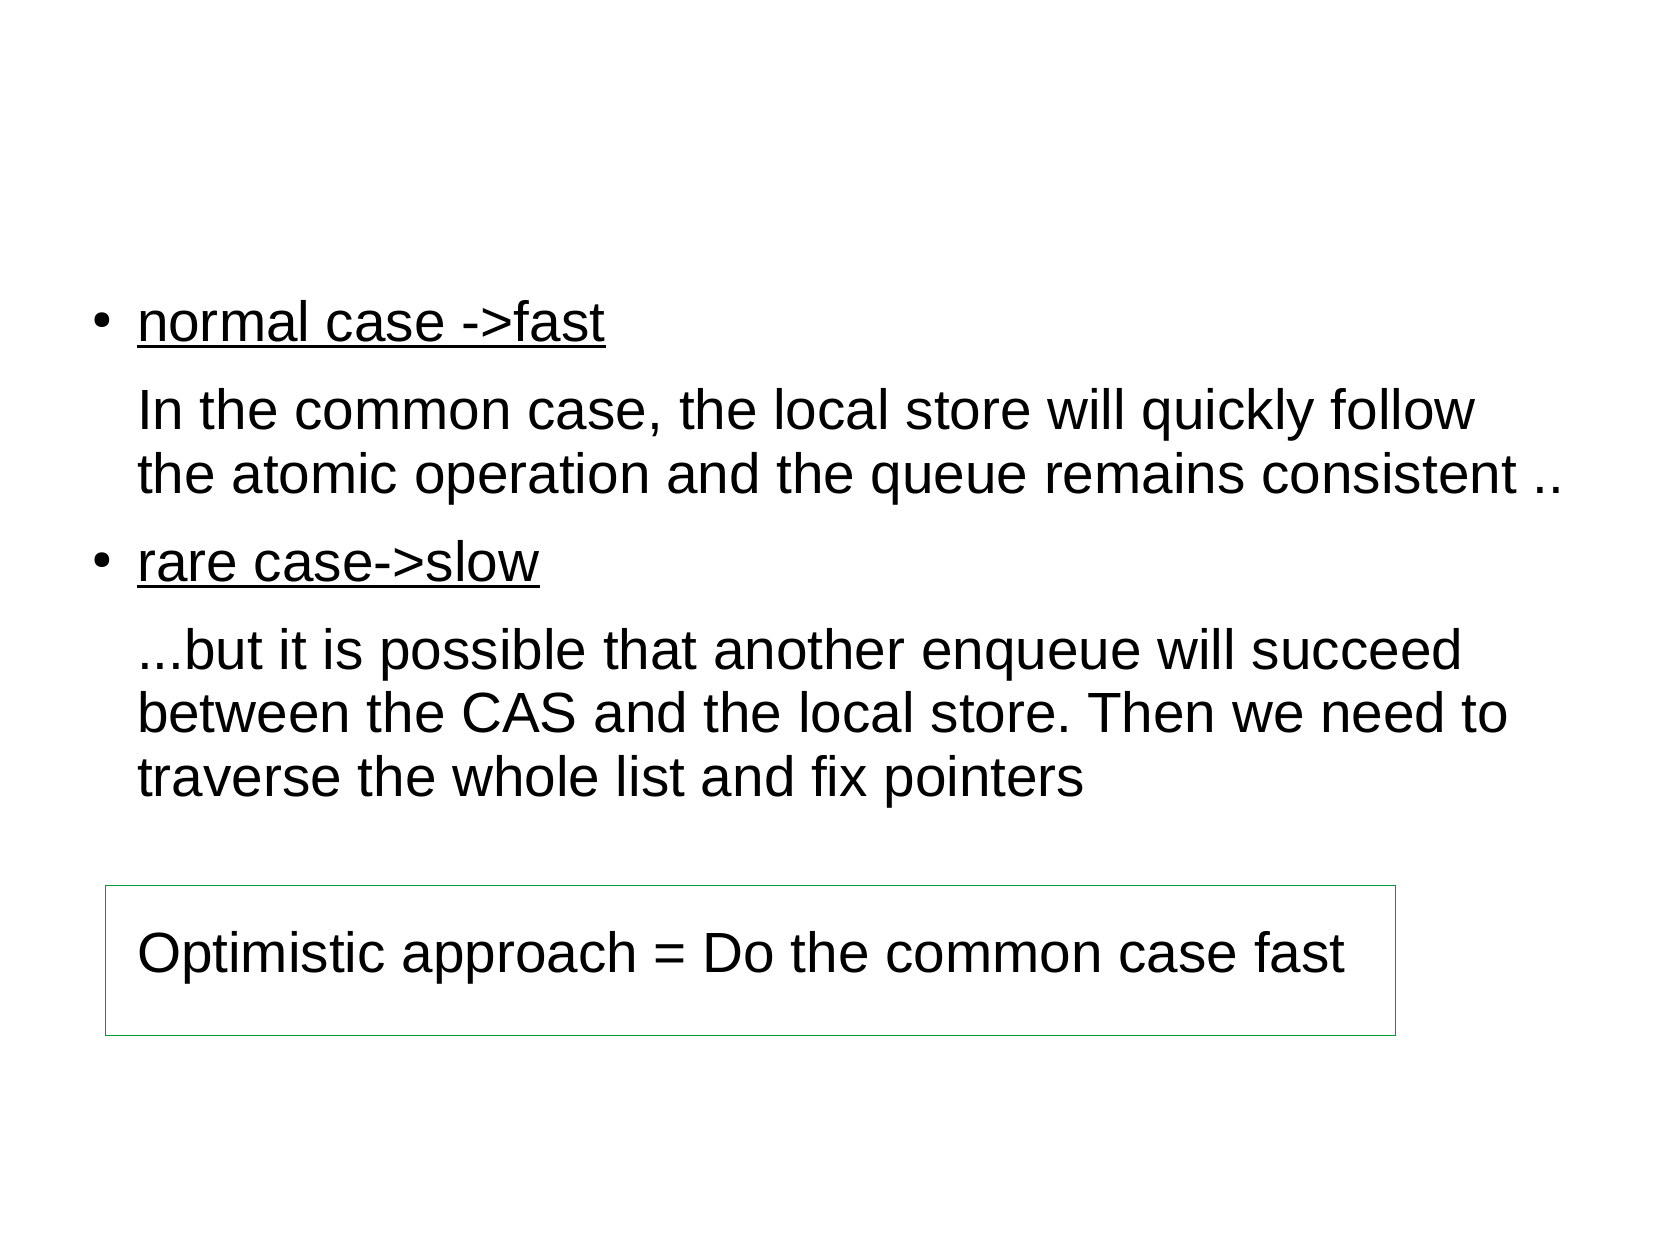

#
normal case ->fast
In the common case, the local store will quickly follow the atomic operation and the queue remains consistent ..
rare case->slow
...but it is possible that another enqueue will succeed between the CAS and the local store. Then we need to traverse the whole list and fix pointers
Optimistic approach = Do the common case fast